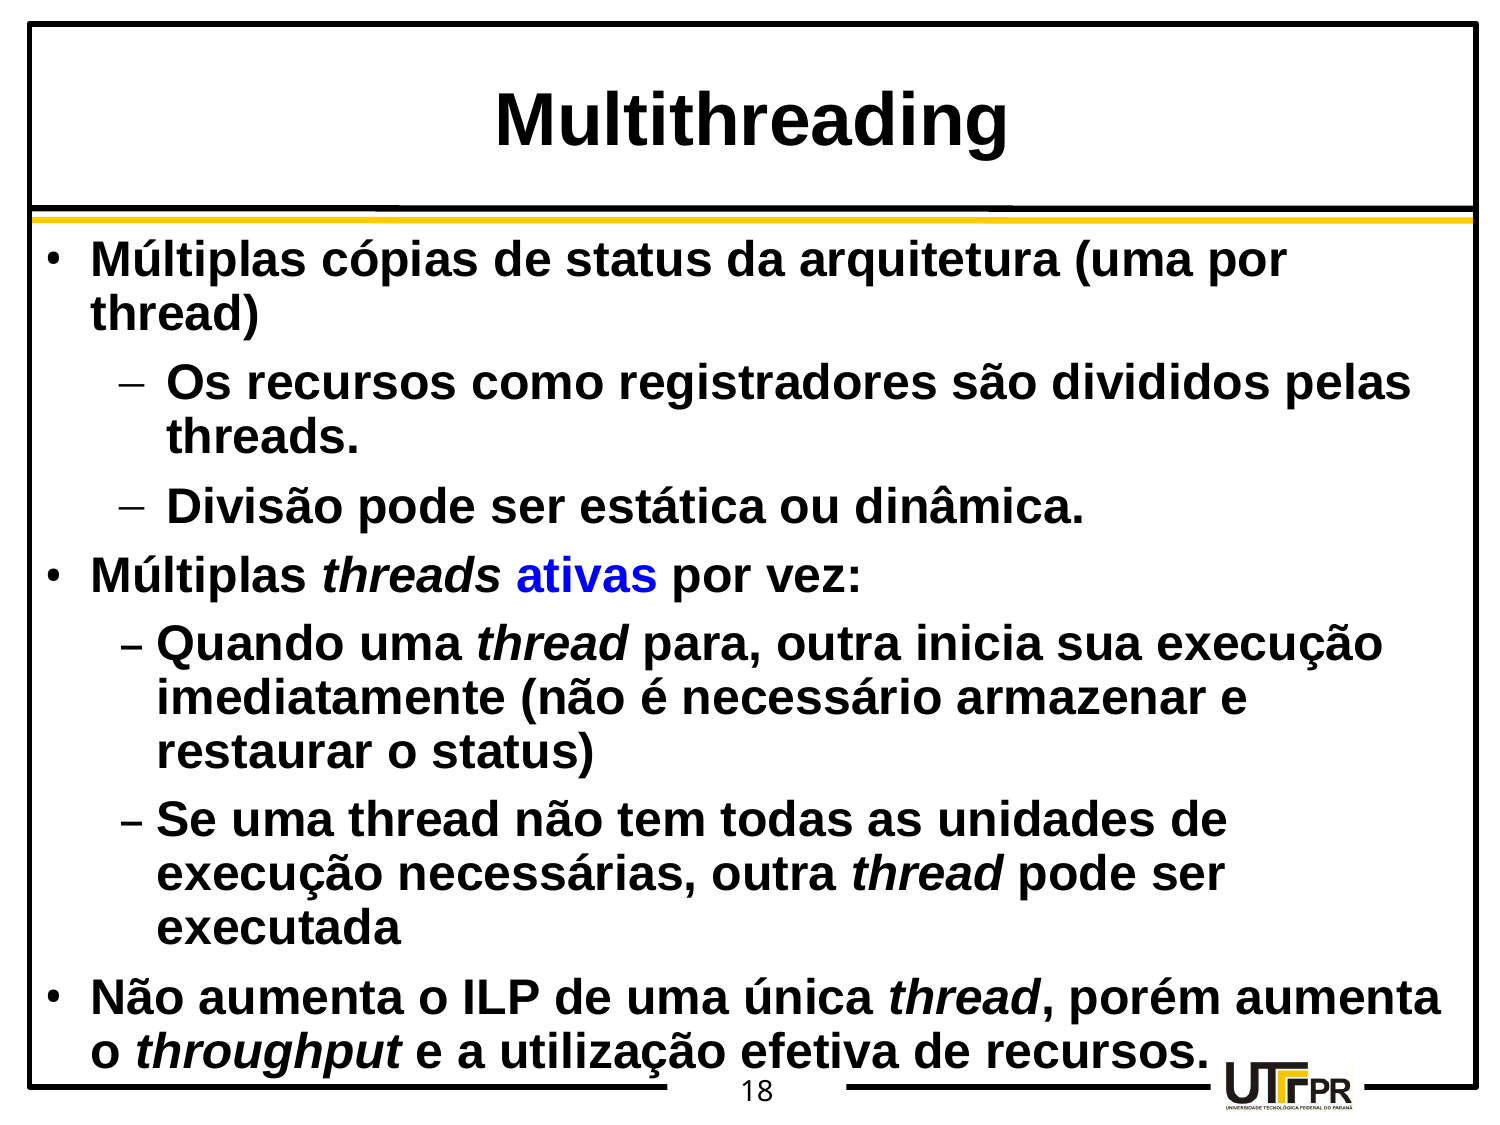

# Multithreading
Múltiplas cópias de status da arquitetura (uma por thread)
Os recursos como registradores são divididos pelas threads.
Divisão pode ser estática ou dinâmica.
Múltiplas threads ativas por vez:
Quando uma thread para, outra inicia sua execução imediatamente (não é necessário armazenar e restaurar o status)
Se uma thread não tem todas as unidades de execução necessárias, outra thread pode ser executada
Não aumenta o ILP de uma única thread, porém aumenta o throughput e a utilização efetiva de recursos.